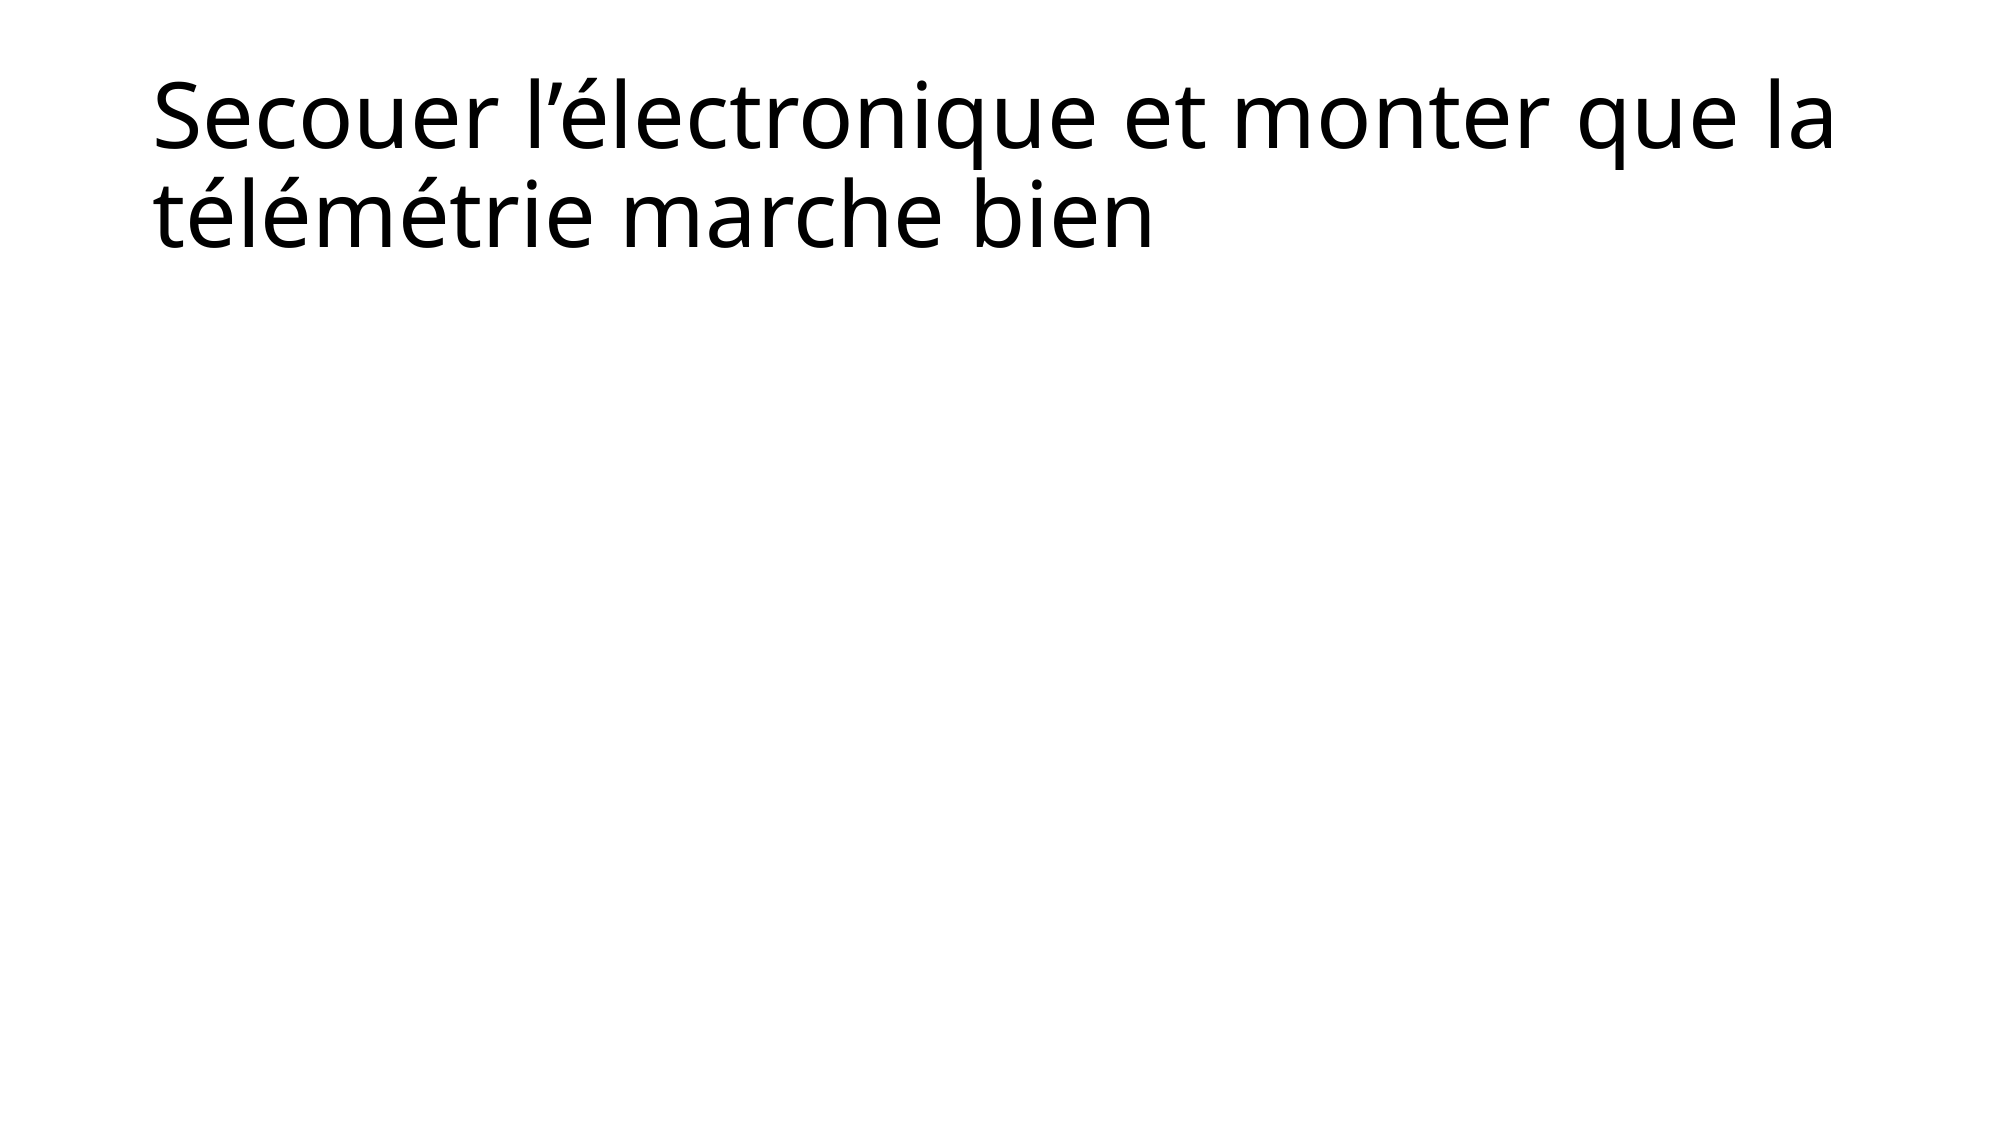

# Secouer l’électronique et monter que la télémétrie marche bien